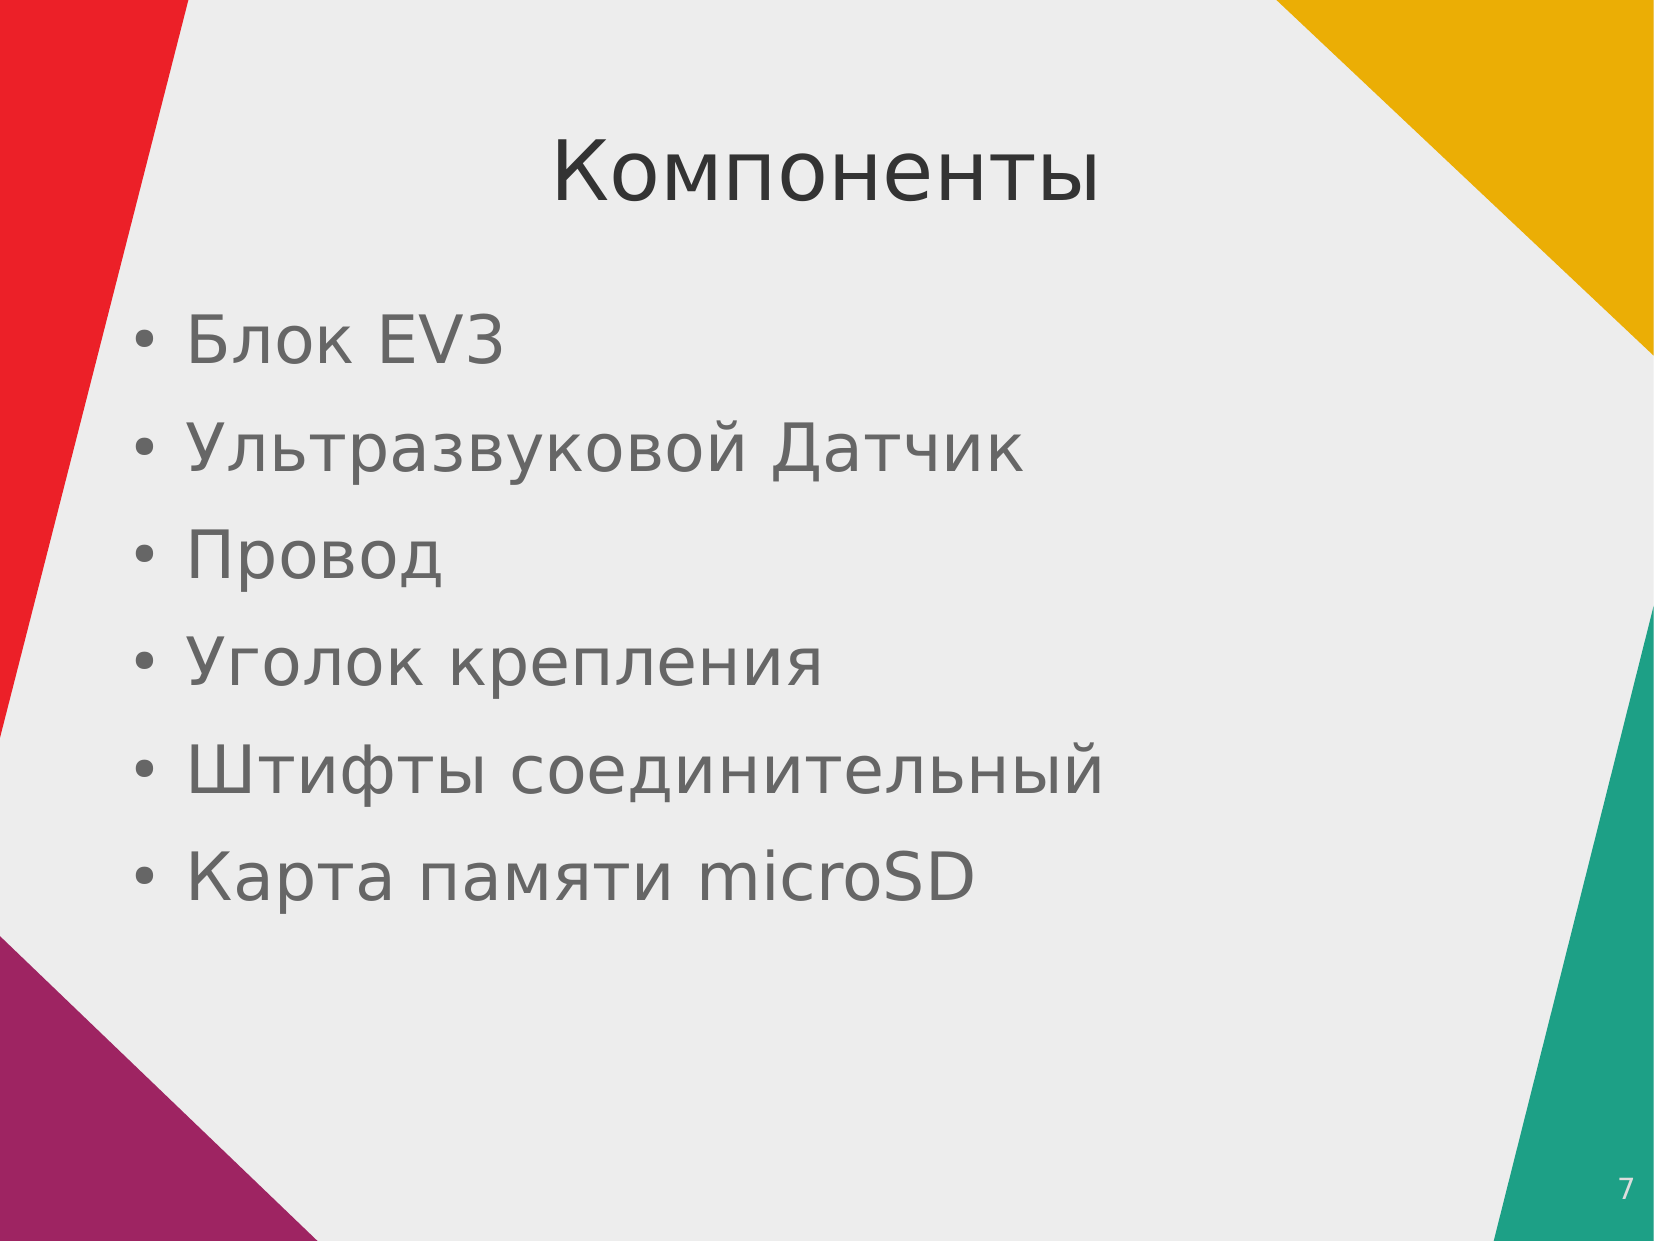

# Компоненты
Блок EV3
Ультразвуковой Датчик
Провод
Уголок крепления
Штифты соединительный
Карта памяти microSD
7